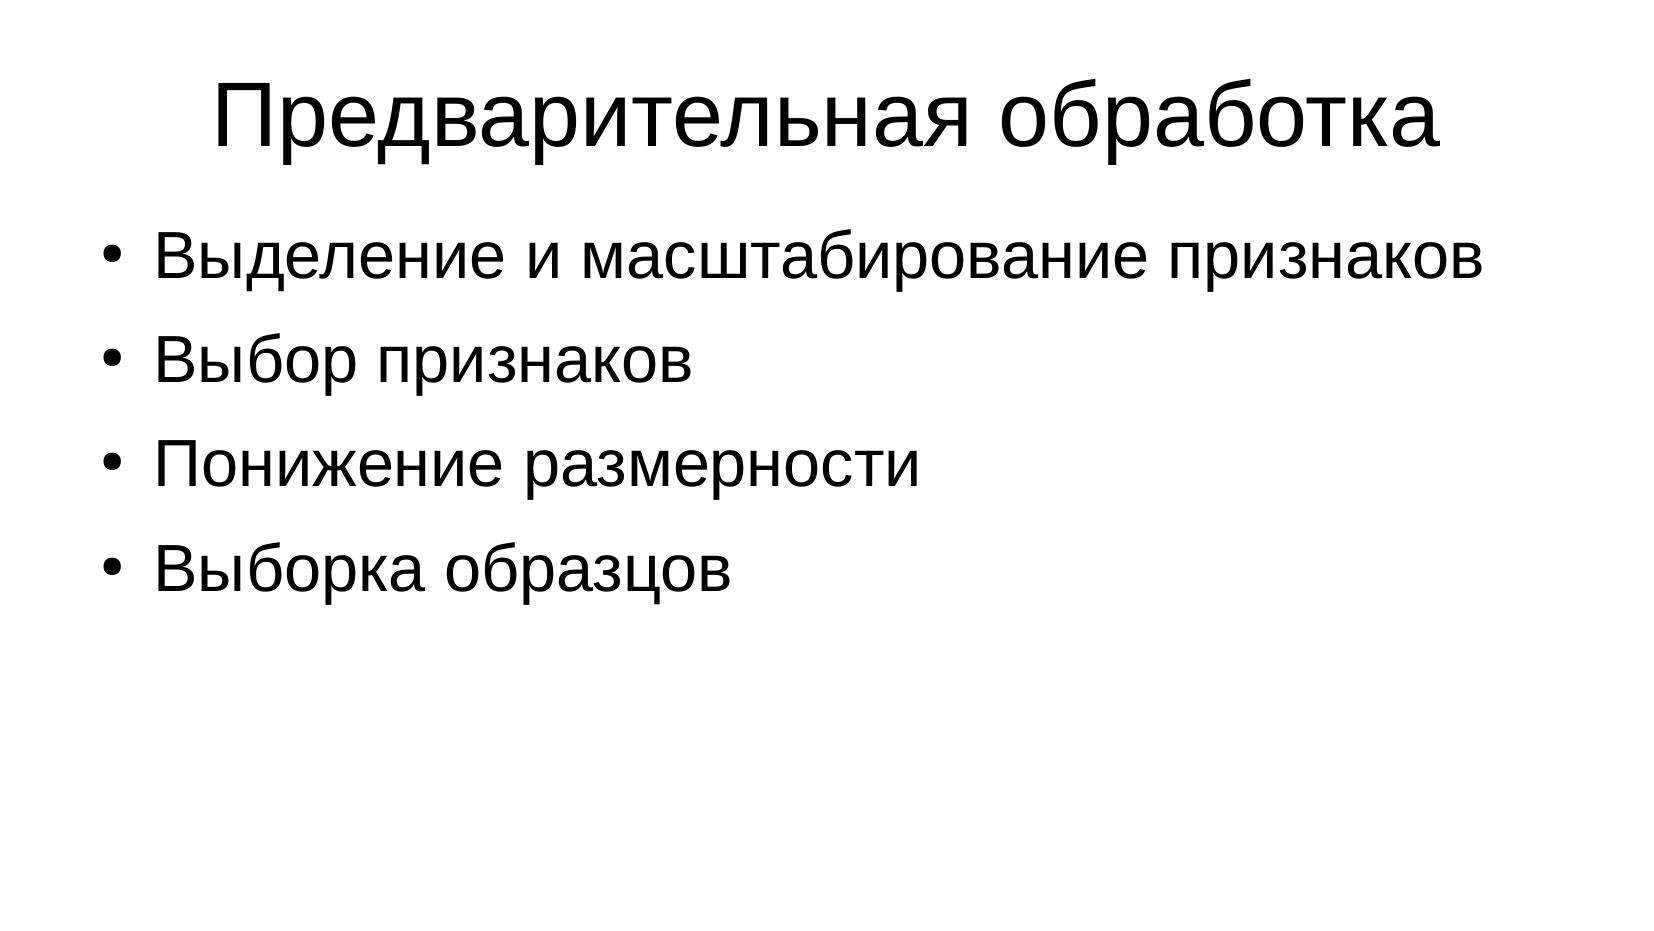

# Предварительная обработка
Выделение и масштабирование признаков
Выбор признаков
Понижение размерности
Выборка образцов